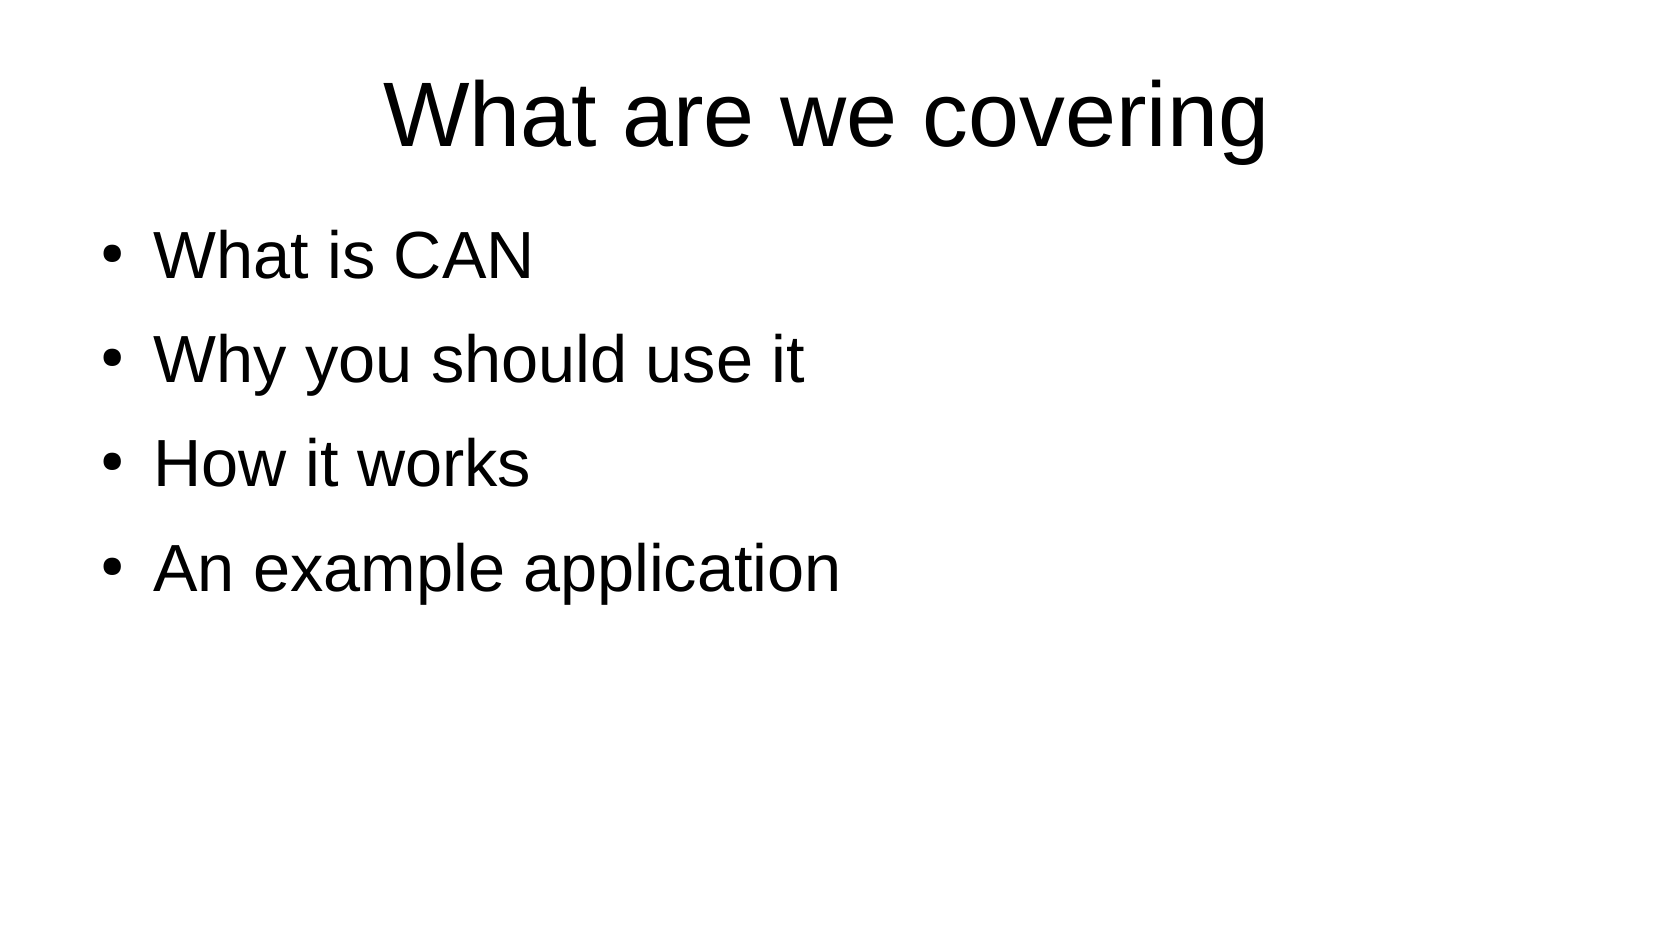

# What are we covering
What is CAN
Why you should use it
How it works
An example application